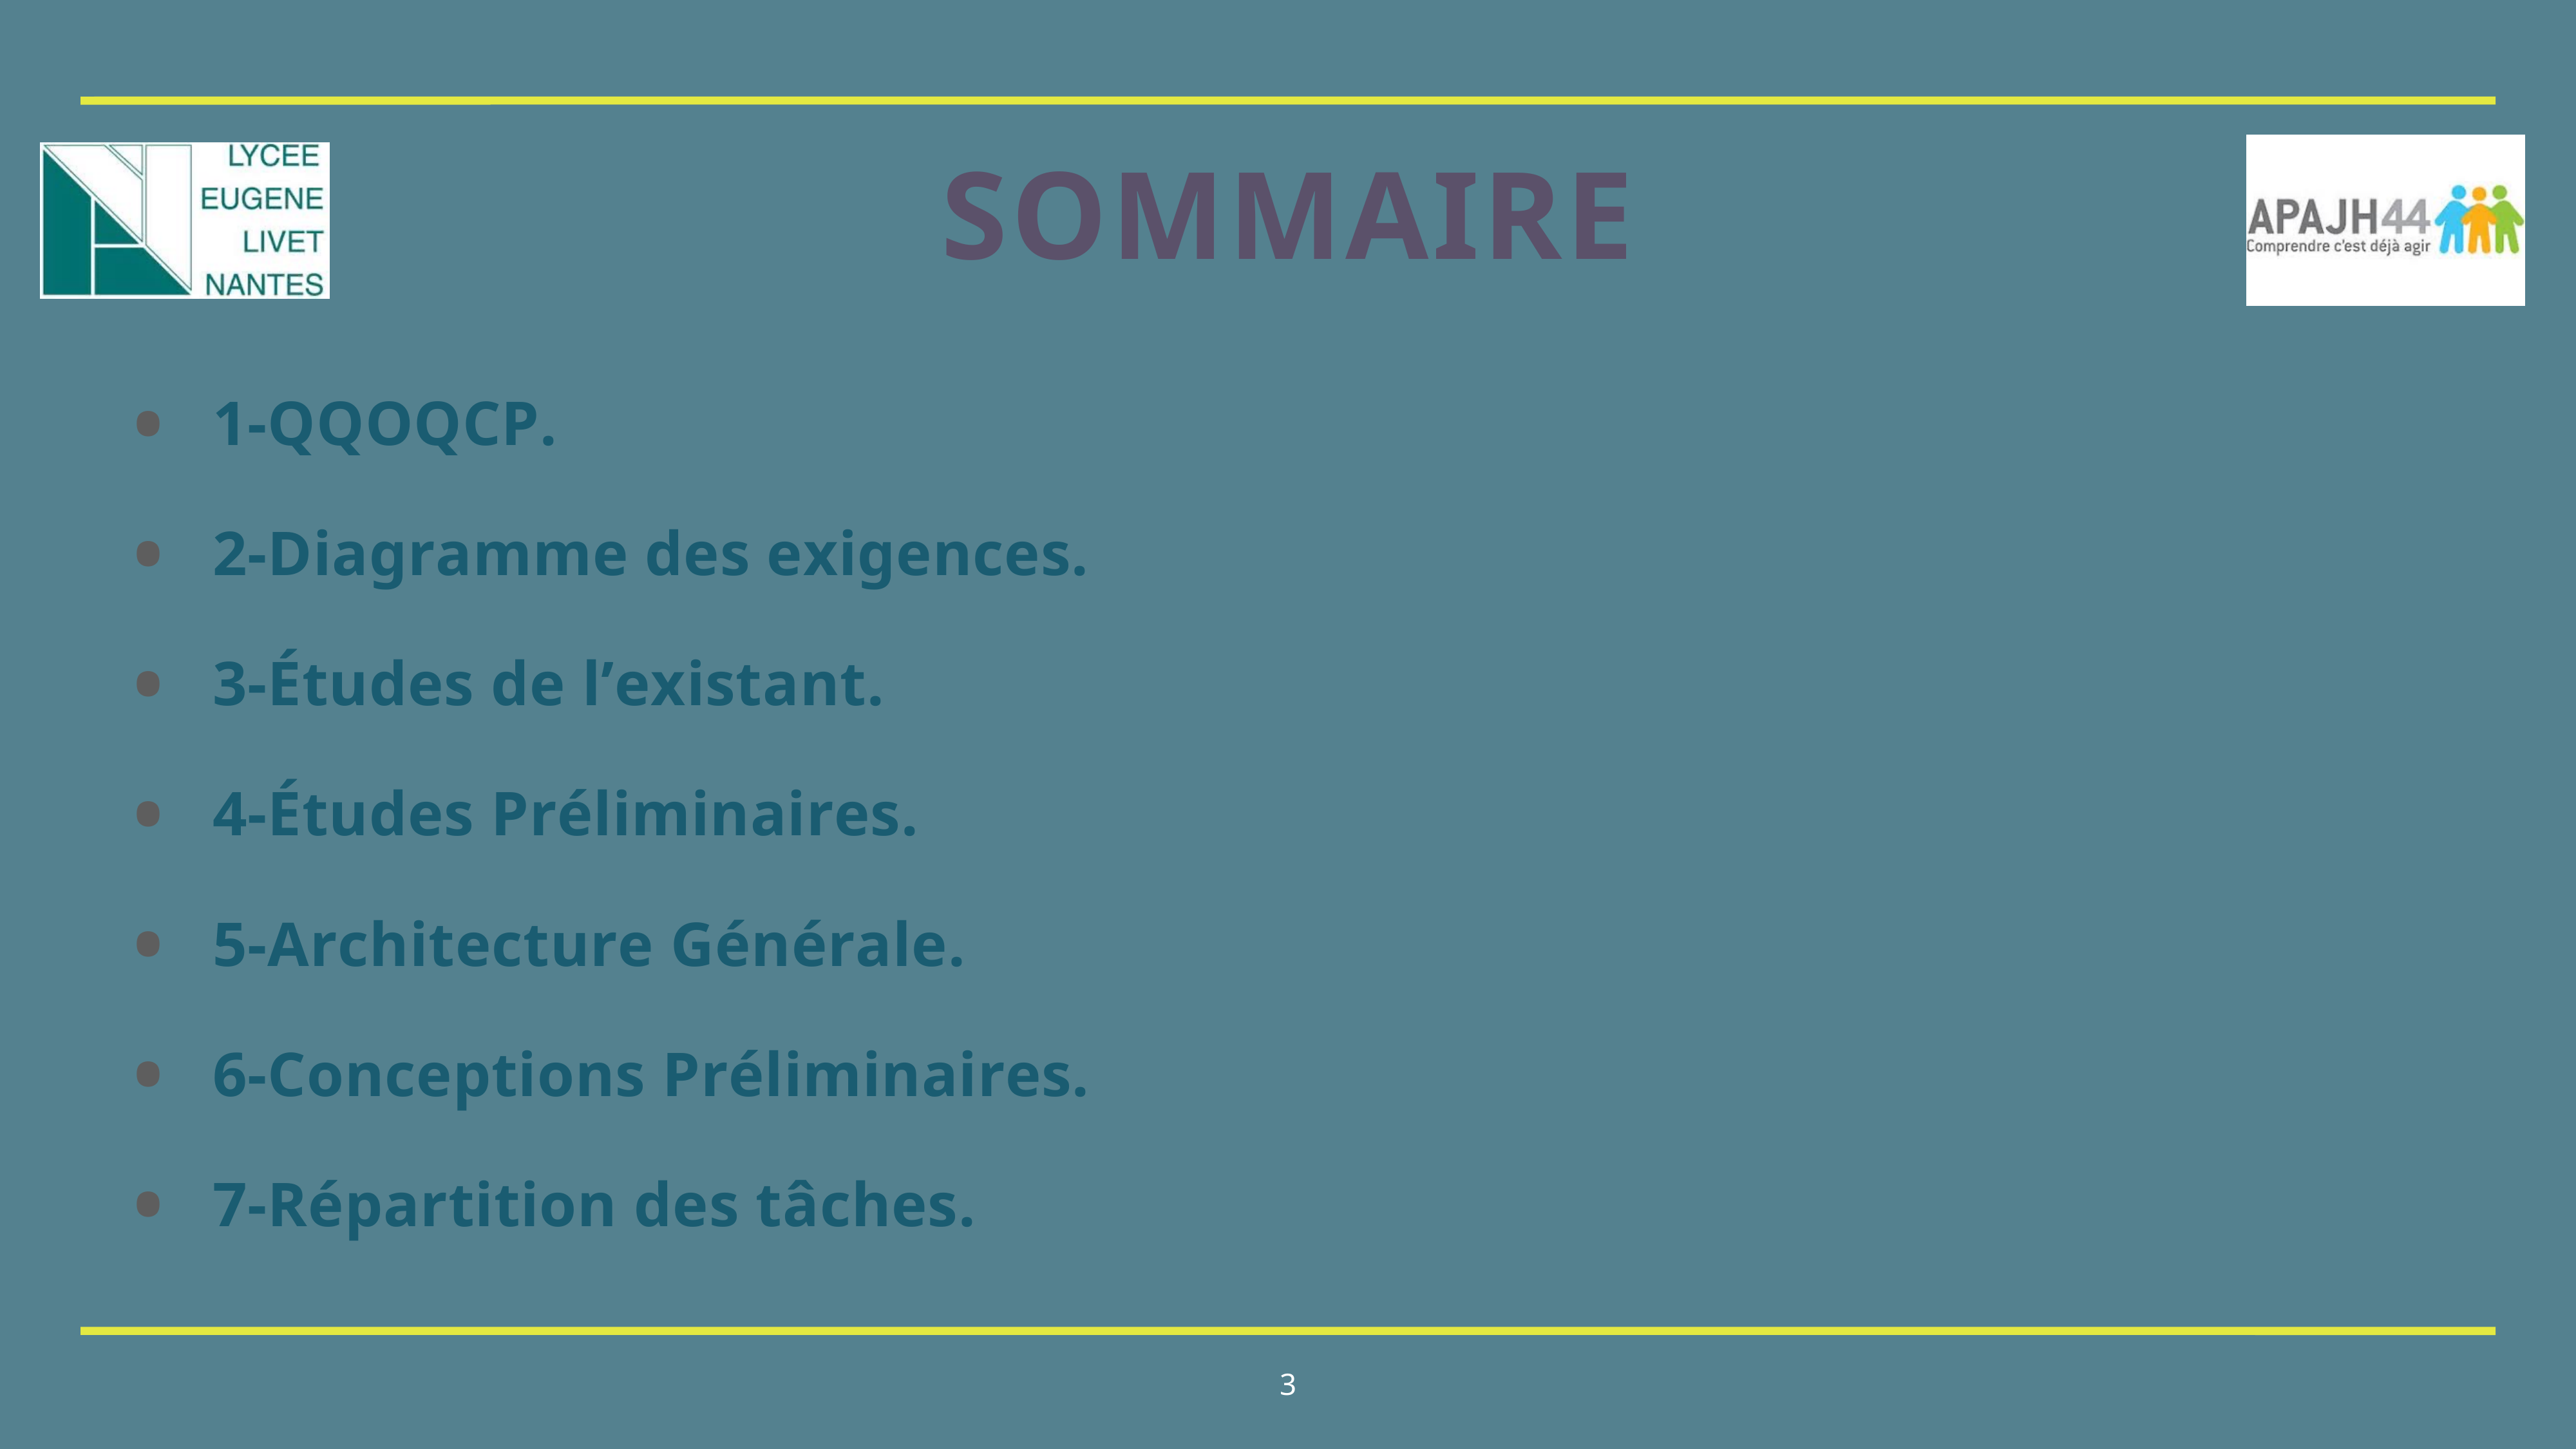

# SOMMAIRE
1-QQOQCP.
2-Diagramme des exigences.
3-Études de l’existant.
4-Études Préliminaires.
5-Architecture Générale.
6-Conceptions Préliminaires.
7-Répartition des tâches.